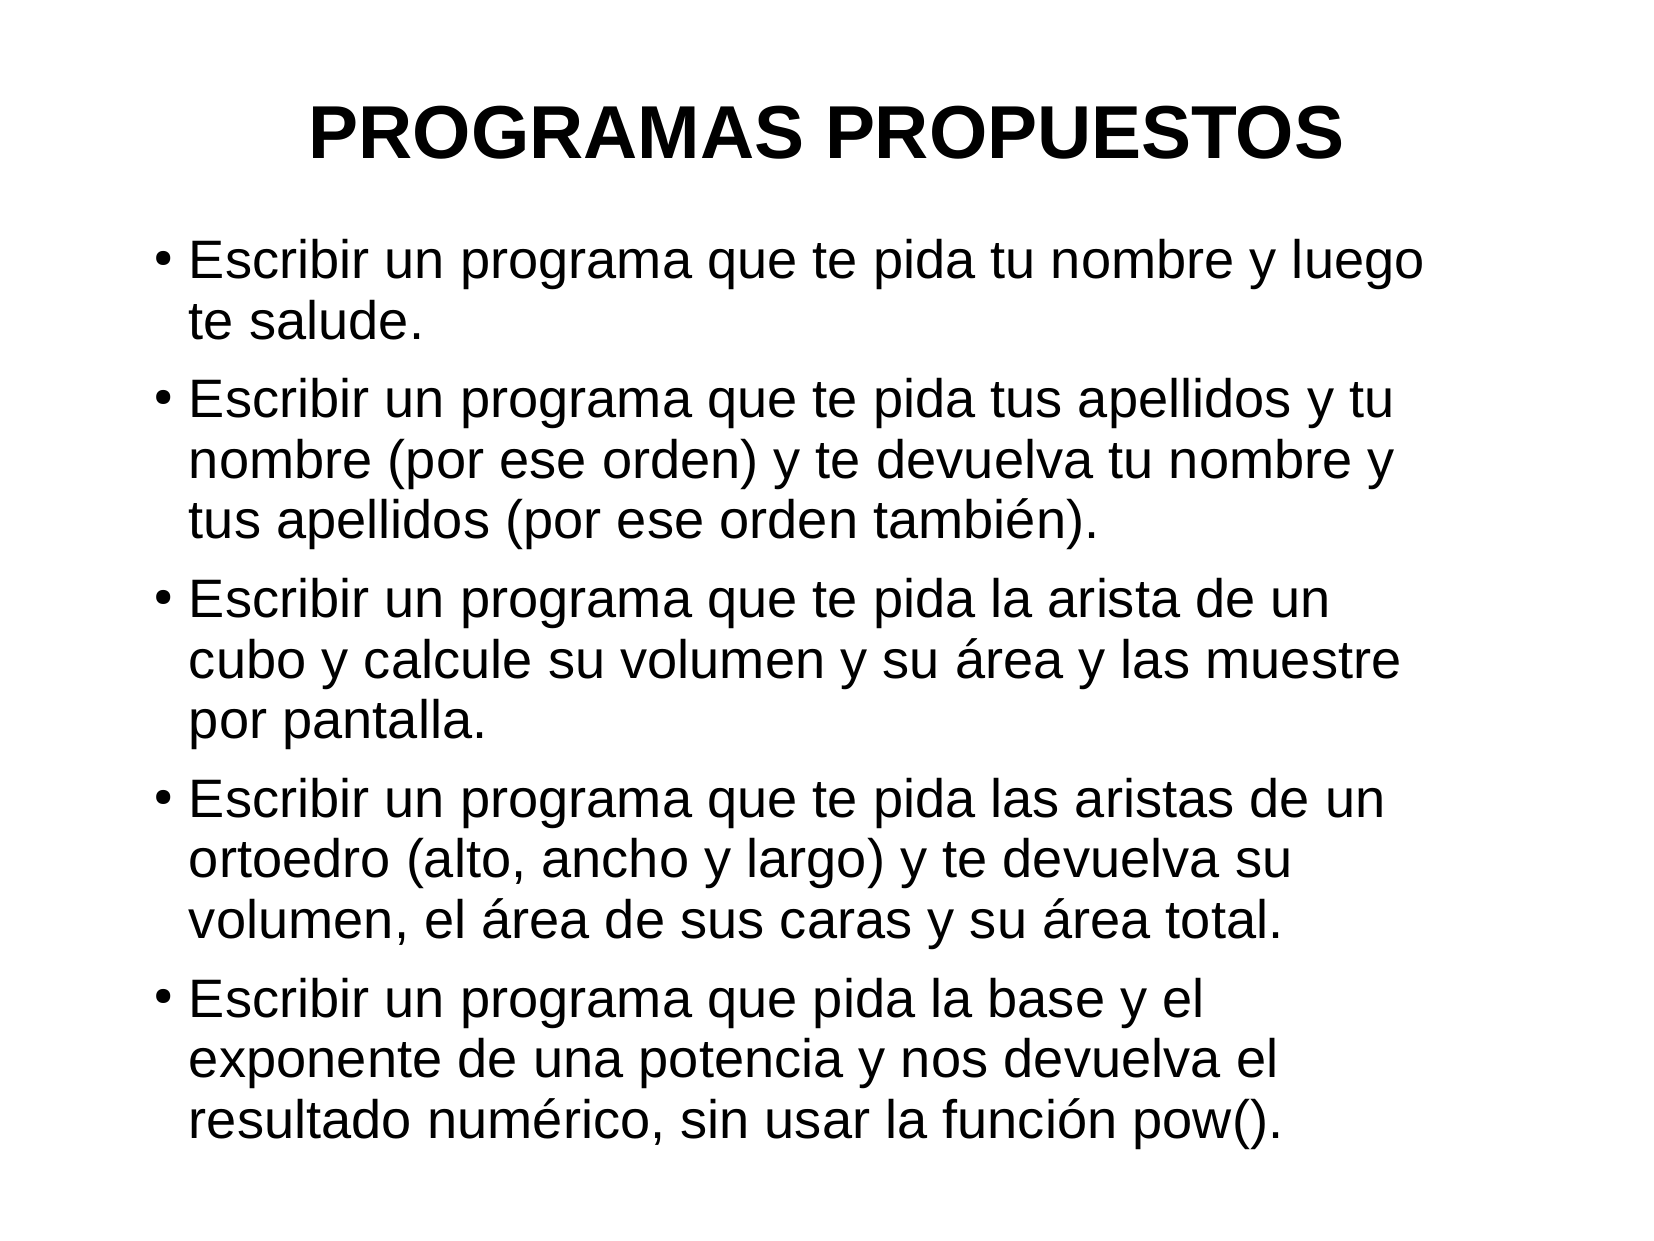

# PROGRAMAS PROPUESTOS
Escribir un programa que te pida tu nombre y luego te salude.
Escribir un programa que te pida tus apellidos y tu nombre (por ese orden) y te devuelva tu nombre y tus apellidos (por ese orden también).
Escribir un programa que te pida la arista de un cubo y calcule su volumen y su área y las muestre por pantalla.
Escribir un programa que te pida las aristas de un ortoedro (alto, ancho y largo) y te devuelva su volumen, el área de sus caras y su área total.
Escribir un programa que pida la base y el exponente de una potencia y nos devuelva el resultado numérico, sin usar la función pow().